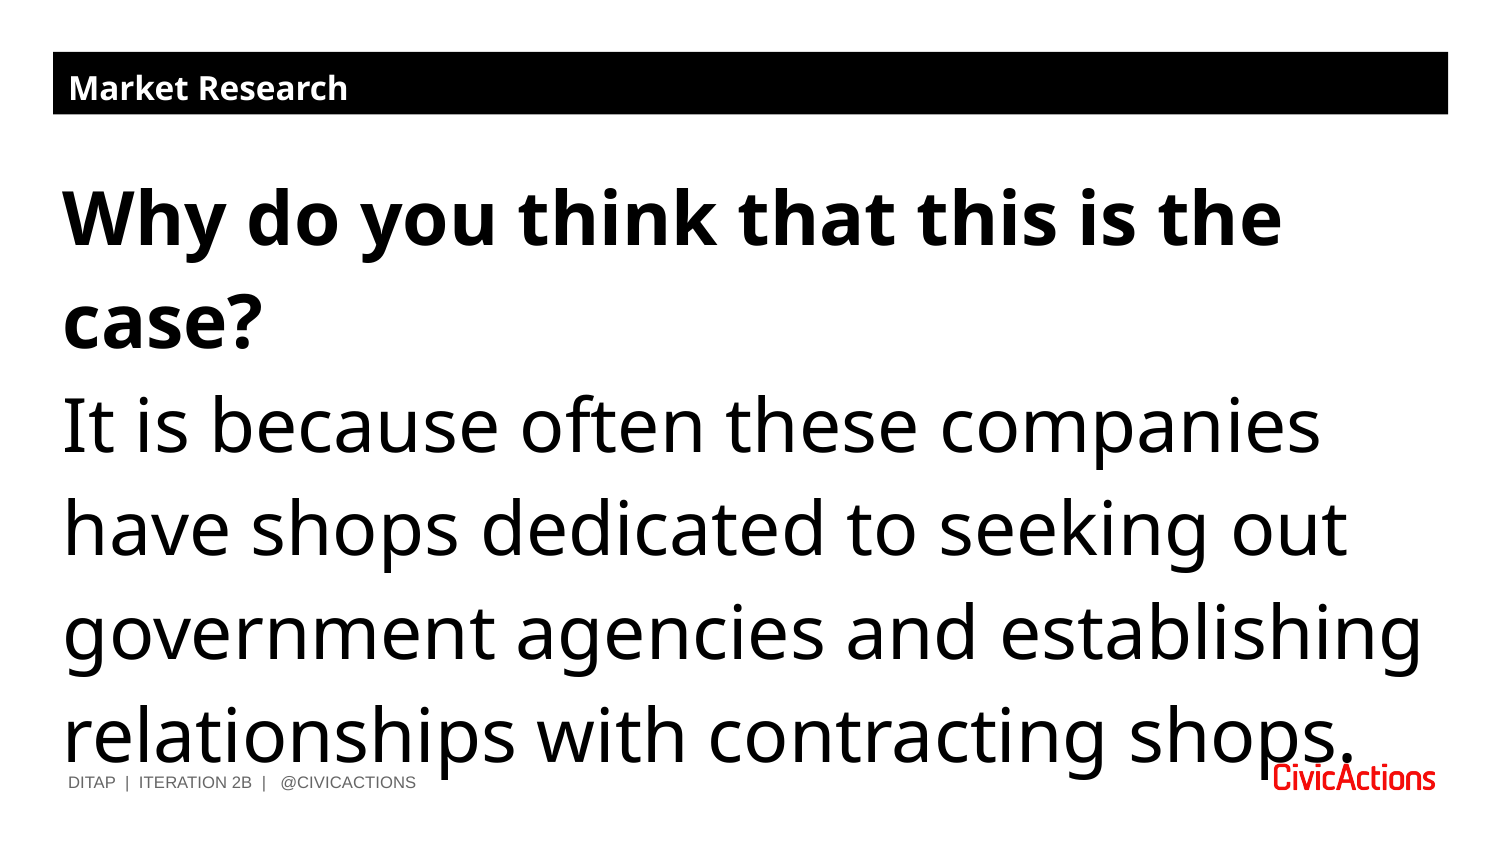

Market Research
# Why do you think that this is the case?
It is because often these companies have shops dedicated to seeking out government agencies and establishing relationships with contracting shops.